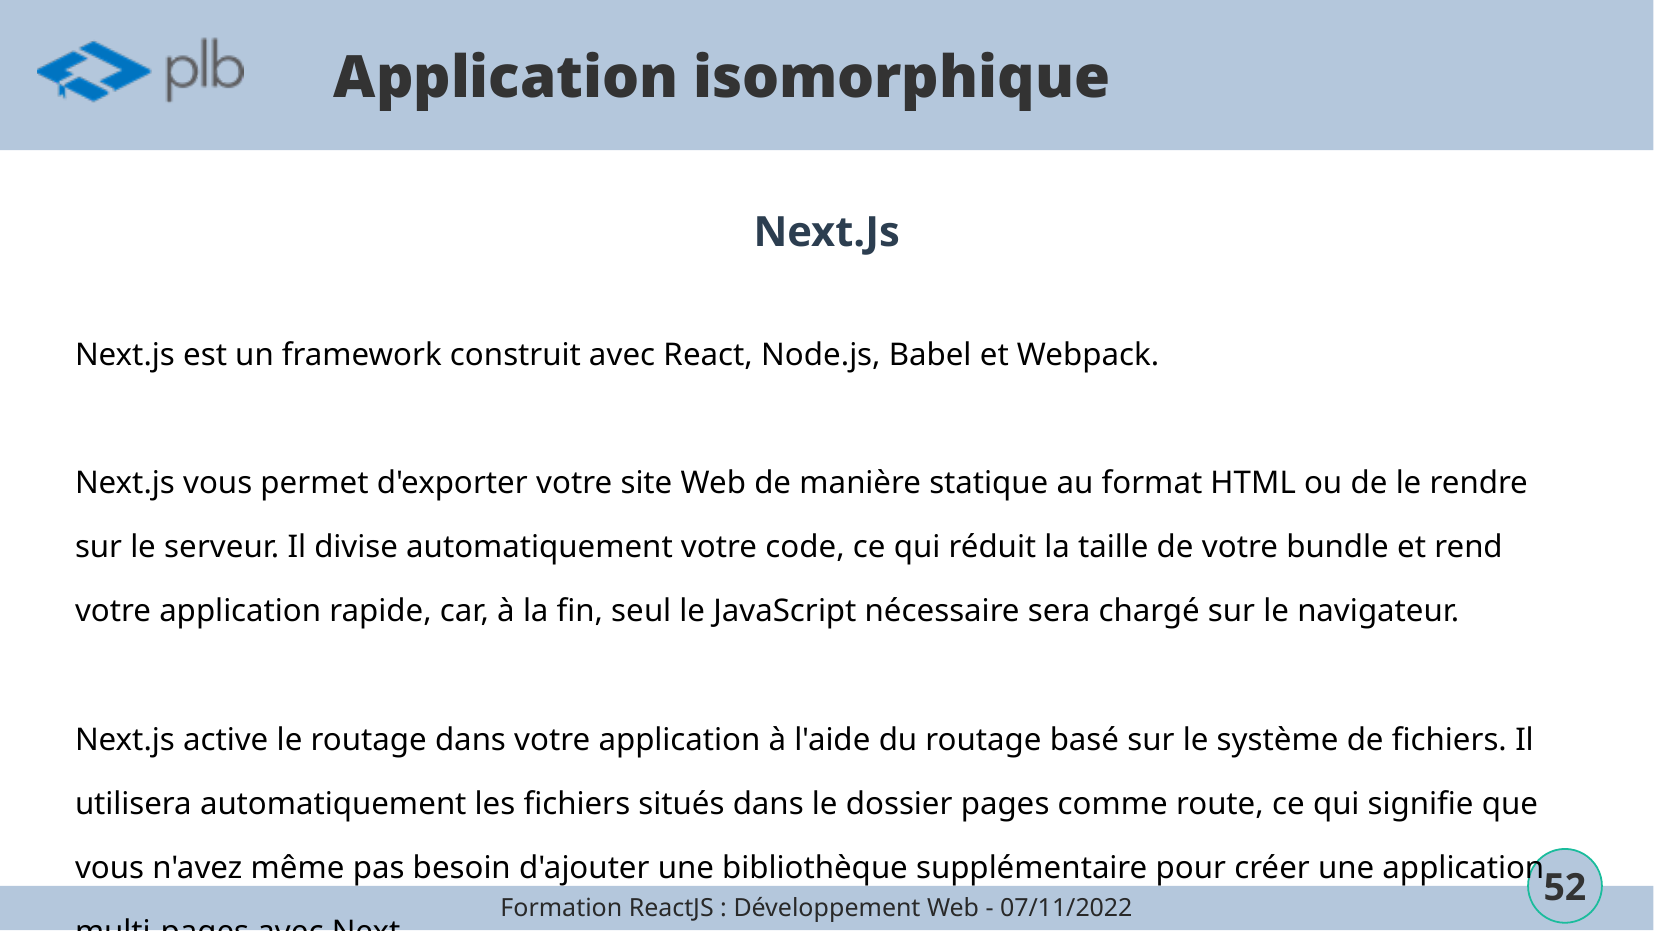

# Application isomorphique
Next.Js
Next.js est un framework construit avec React, Node.js, Babel et Webpack.
Next.js vous permet d'exporter votre site Web de manière statique au format HTML ou de le rendre sur le serveur. Il divise automatiquement votre code, ce qui réduit la taille de votre bundle et rend votre application rapide, car, à la fin, seul le JavaScript nécessaire sera chargé sur le navigateur.
Next.js active le routage dans votre application à l'aide du routage basé sur le système de fichiers. Il utilisera automatiquement les fichiers situés dans le dossier pages comme route, ce qui signifie que vous n'avez même pas besoin d'ajouter une bibliothèque supplémentaire pour créer une application multi-pages avec Next.
Formation ReactJS : Développement Web - 07/11/2022